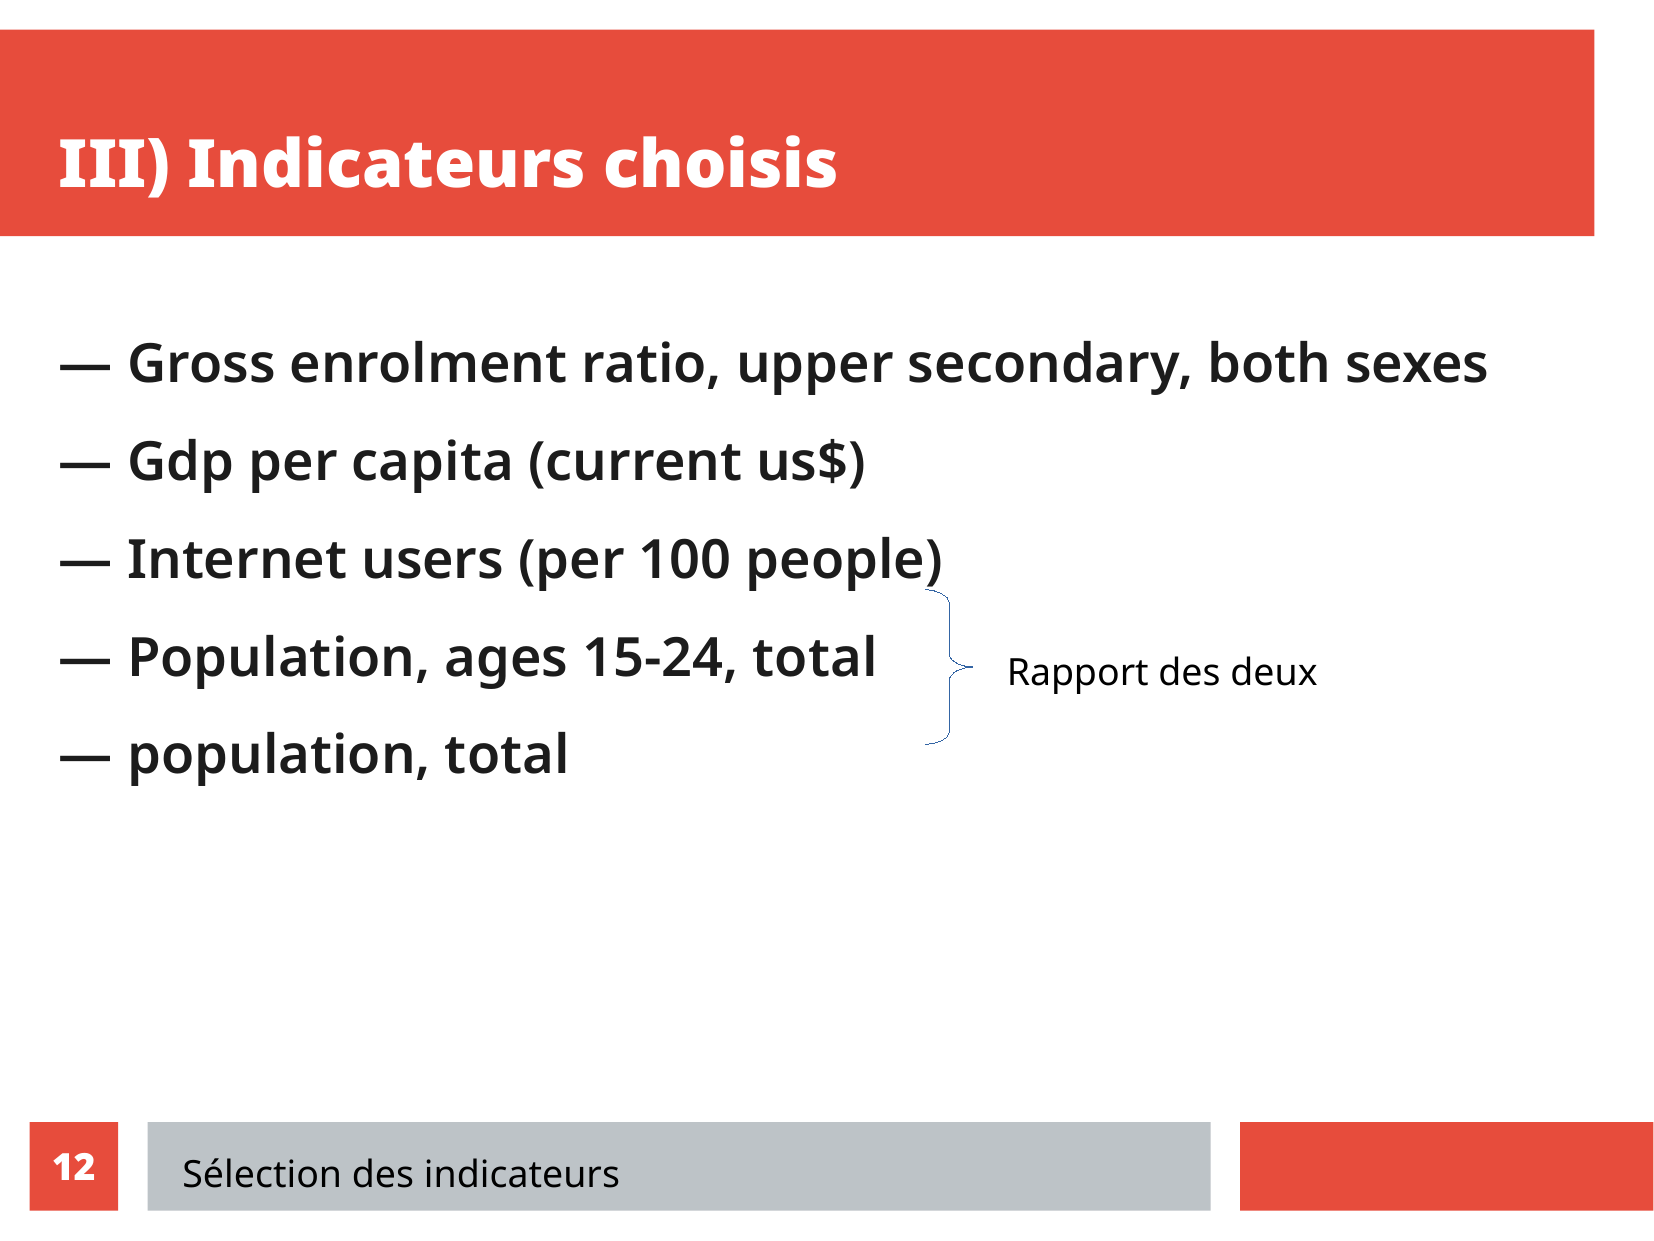

# III) Indicateurs choisis
— Gross enrolment ratio, upper secondary, both sexes
— Gdp per capita (current us$)
— Internet users (per 100 people)
— Population, ages 15-24, total
— population, total
Rapport des deux
12
Sélection des indicateurs